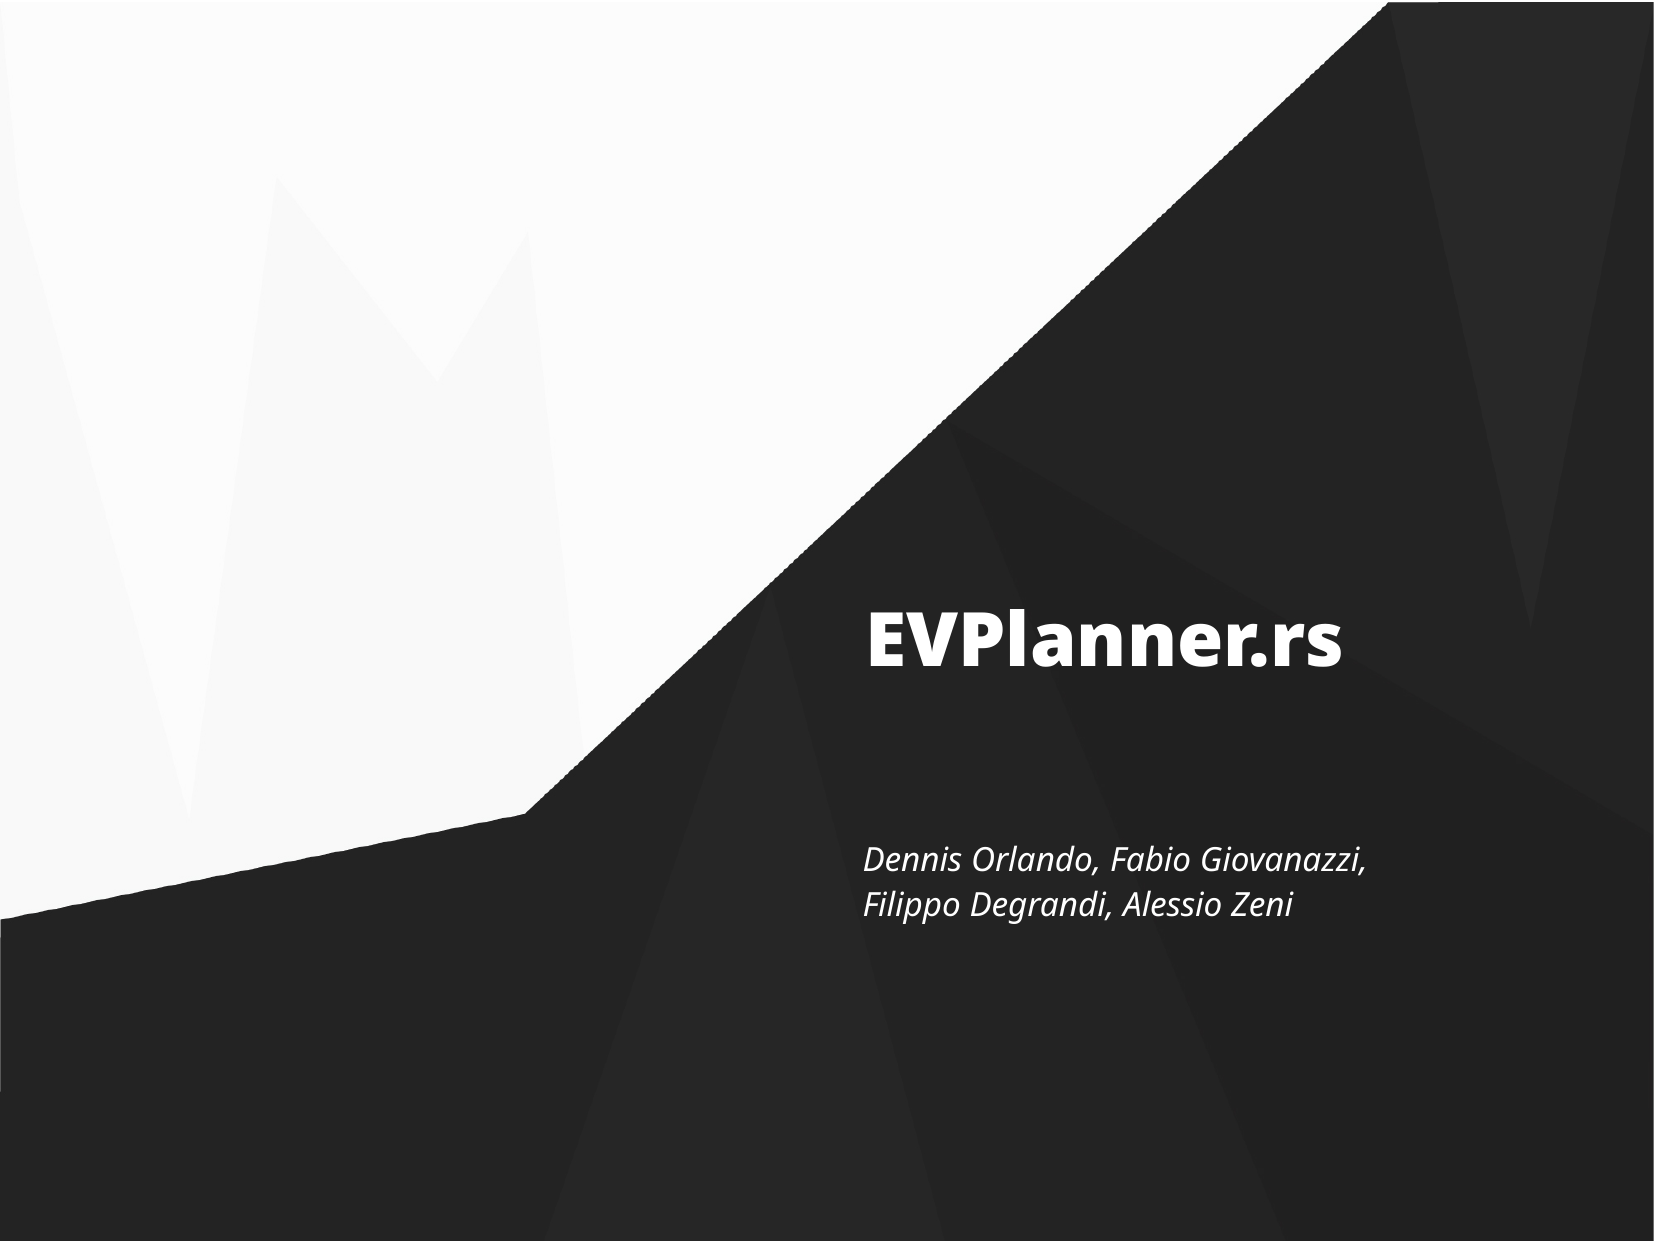

# EVPlanner.rs
Dennis Orlando, Fabio Giovanazzi, Filippo Degrandi, Alessio Zeni